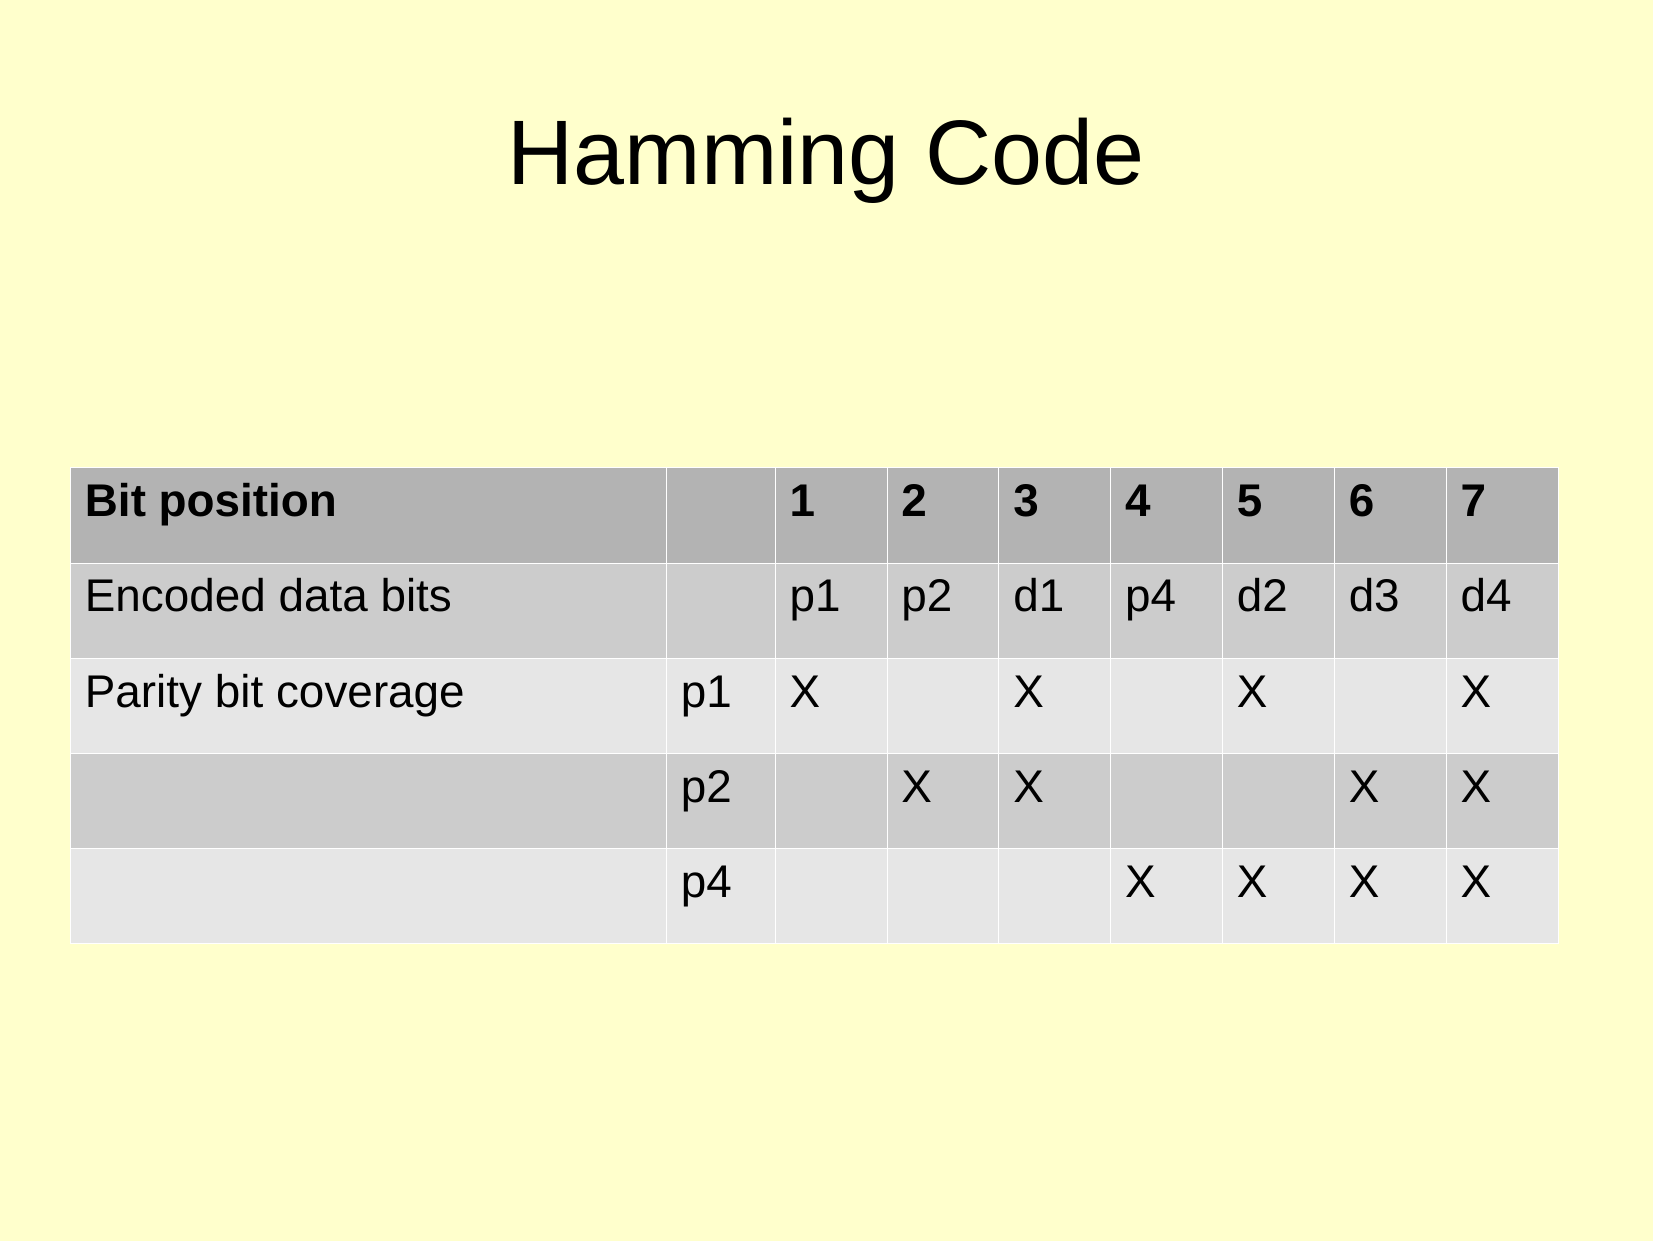

# Hamming Code
| Bit position | | 1 | 2 | 3 | 4 | 5 | 6 | 7 |
| --- | --- | --- | --- | --- | --- | --- | --- | --- |
| Encoded data bits | | p1 | p2 | d1 | p4 | d2 | d3 | d4 |
| Parity bit coverage | p1 | X | | X | | X | | X |
| | p2 | | X | X | | | X | X |
| | p4 | | | | X | X | X | X |